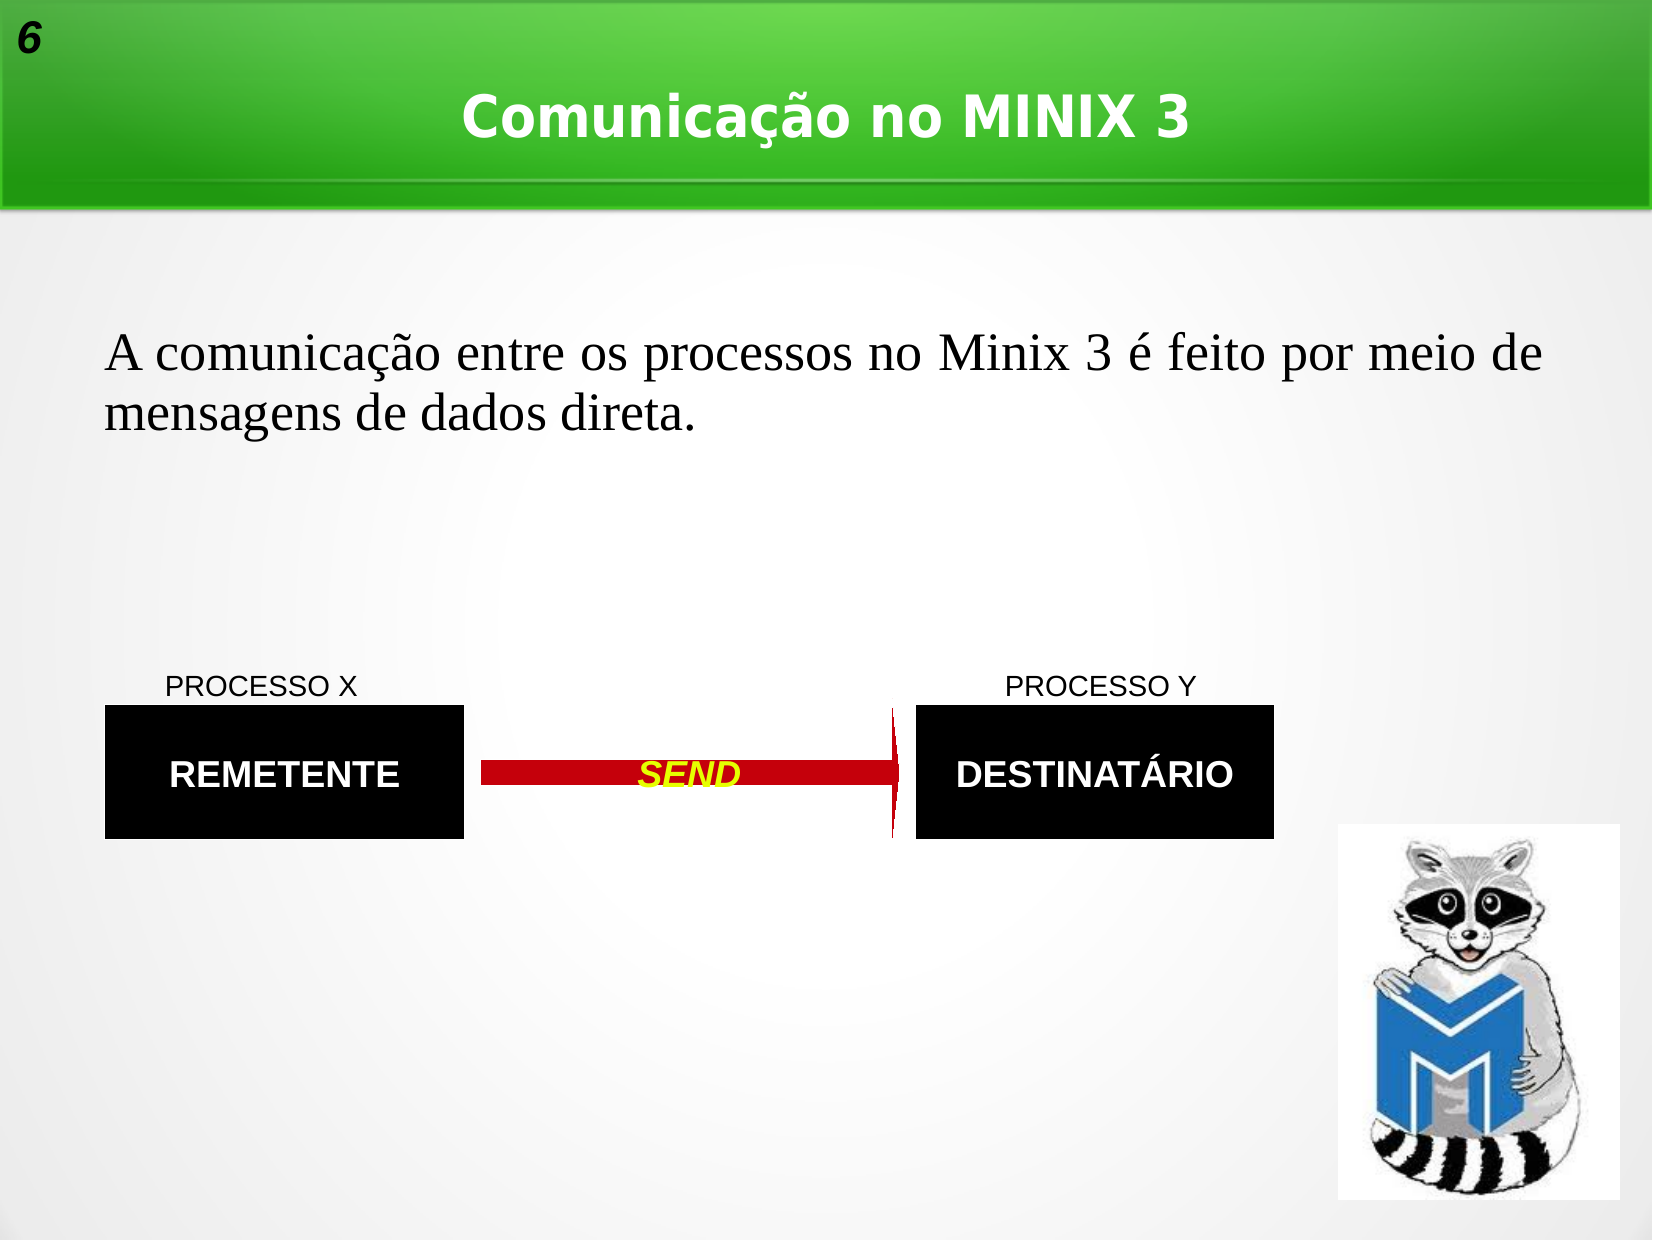

Comunicação no MINIX 3
A comunicação entre os processos no Minix 3 é feito por meio de mensagens de dados direta.
PROCESSO X
PROCESSO Y
SEND
REMETENTE
DESTINATÁRIO